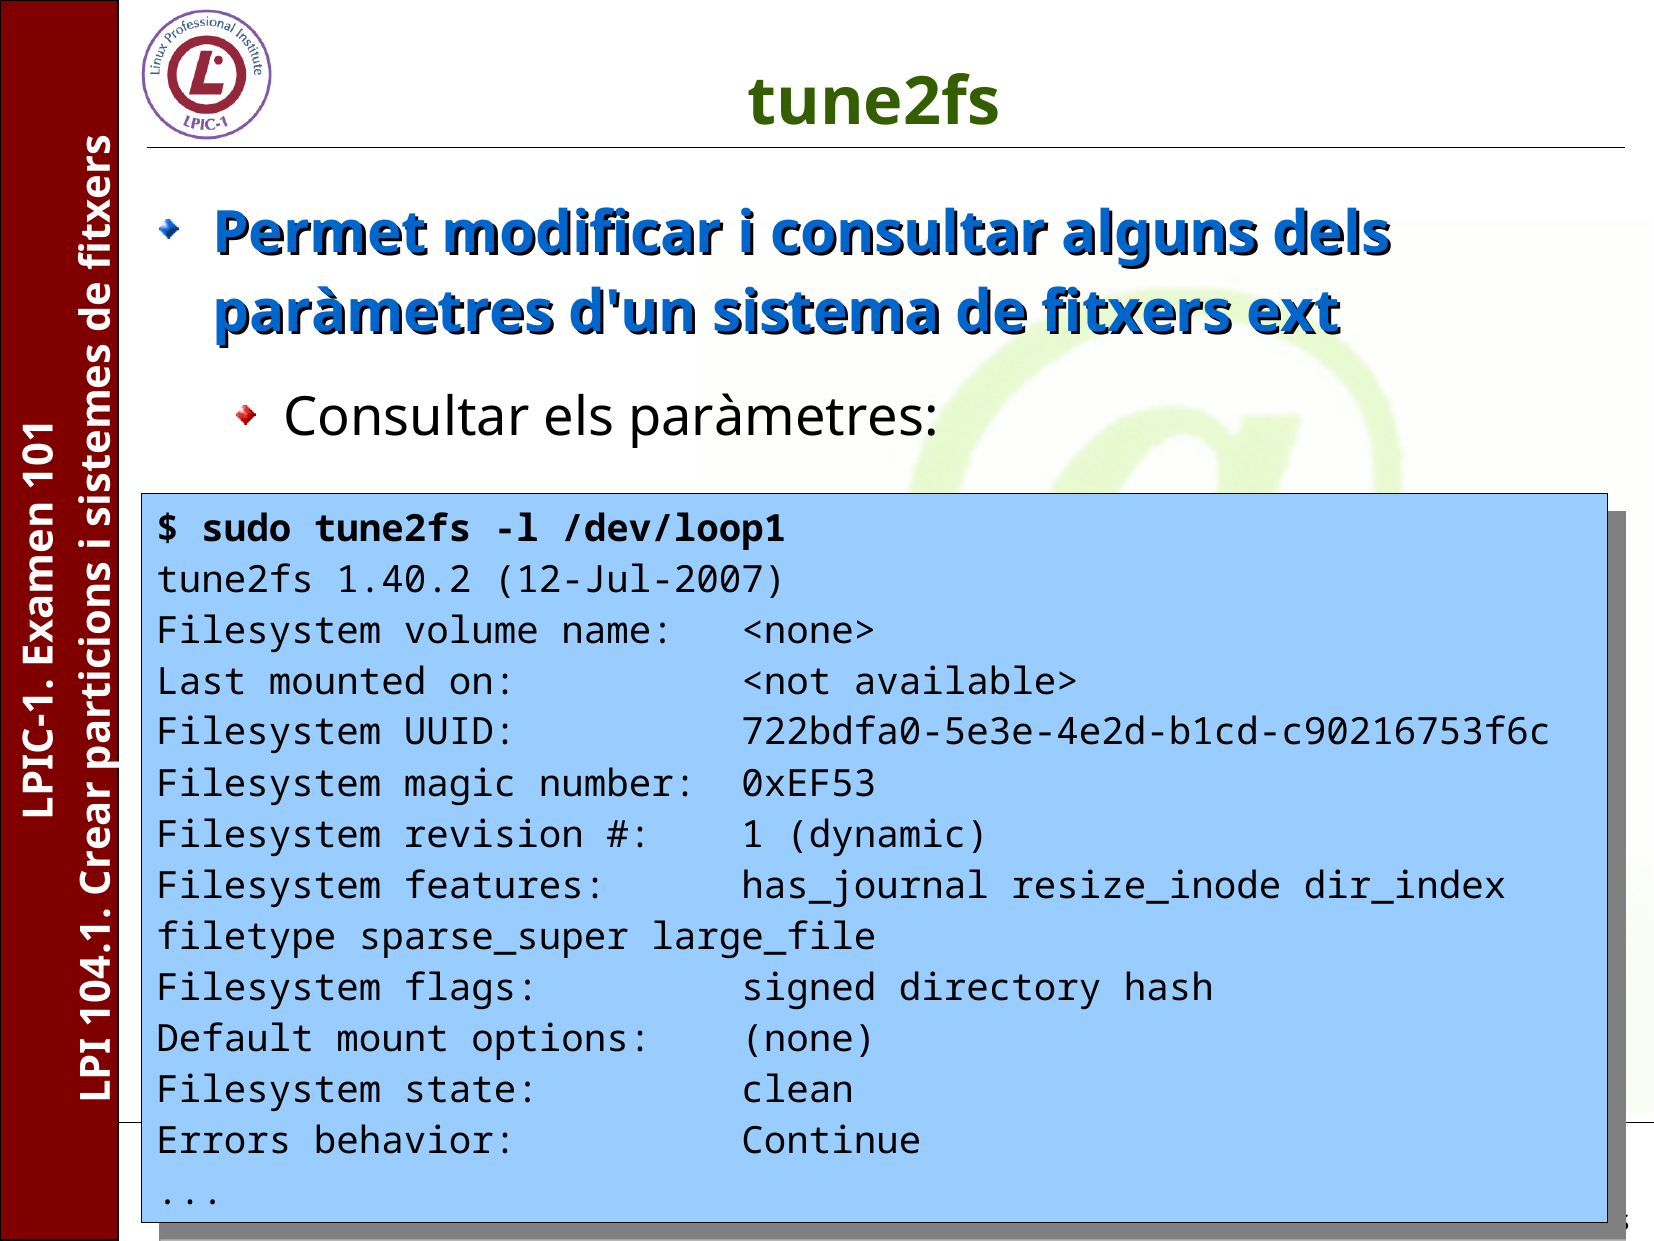

# tune2fs
Permet modificar i consultar alguns dels paràmetres d'un sistema de fitxers ext
Consultar els paràmetres:
$ sudo tune2fs -l /dev/loop1
tune2fs 1.40.2 (12-Jul-2007)
Filesystem volume name: <none>
Last mounted on: <not available>
Filesystem UUID: 722bdfa0-5e3e-4e2d-b1cd-c90216753f6c
Filesystem magic number: 0xEF53
Filesystem revision #: 1 (dynamic)
Filesystem features: has_journal resize_inode dir_index filetype sparse_super large_file
Filesystem flags: signed directory hash
Default mount options: (none)
Filesystem state: clean
Errors behavior: Continue
...